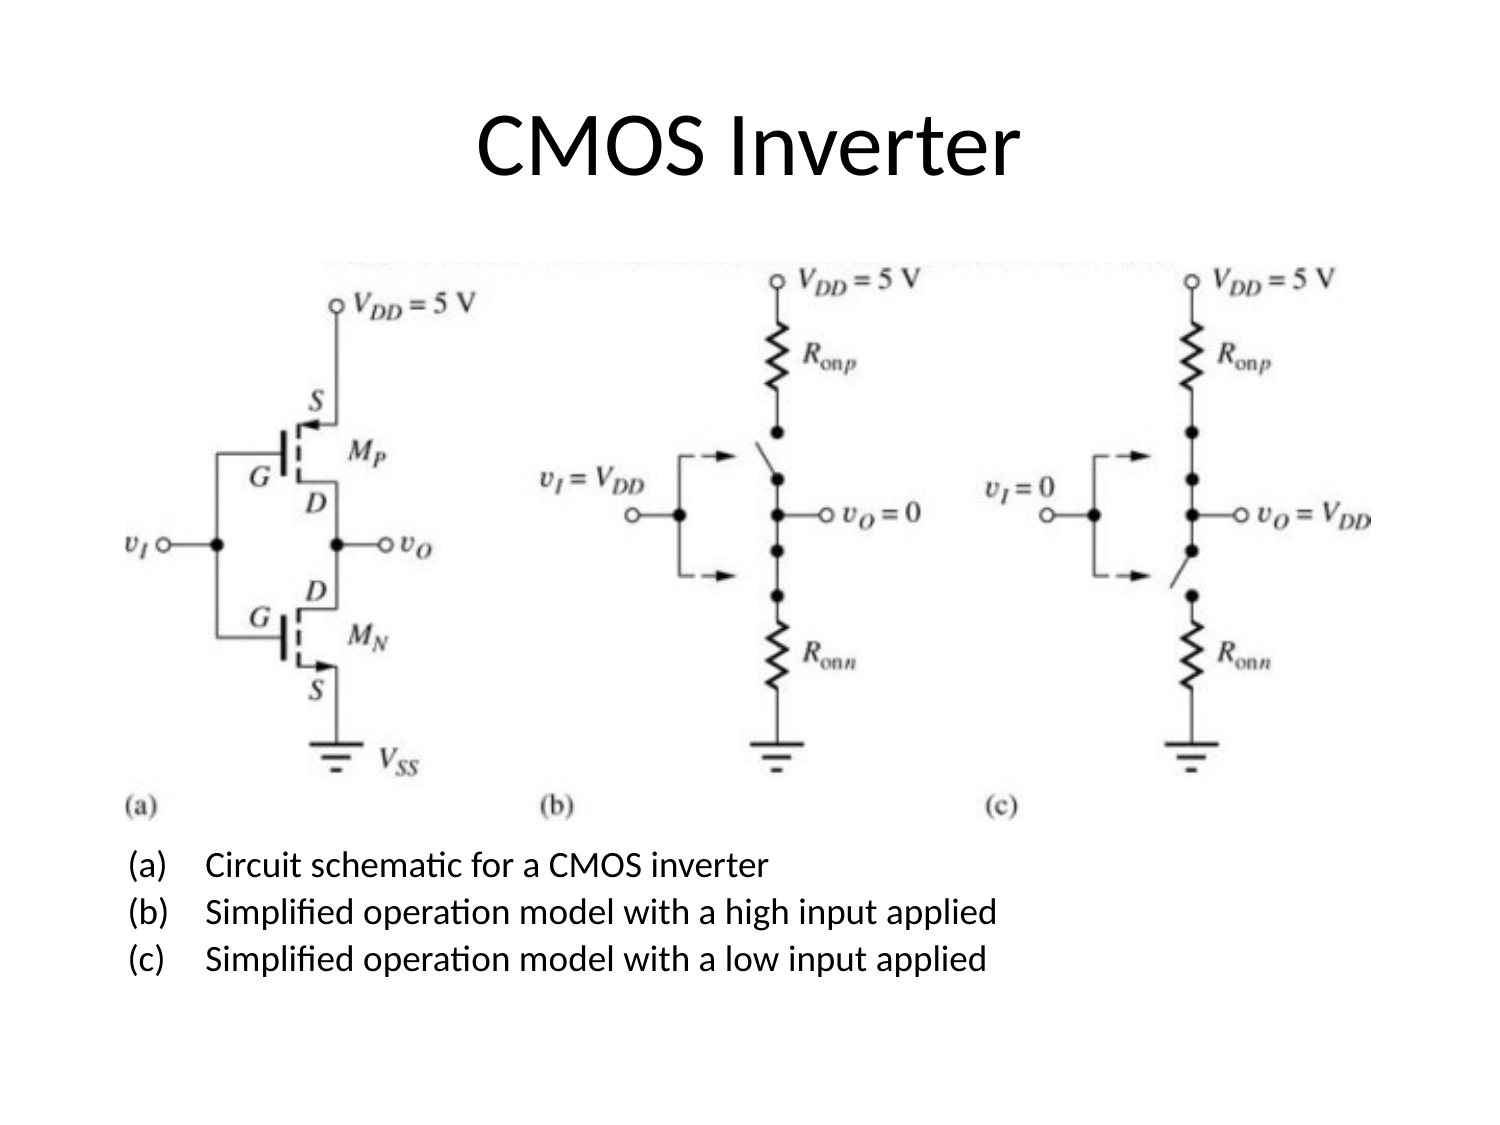

# CMOS Inverter
Circuit schematic for a CMOS inverter
Simplified operation model with a high input applied
Simplified operation model with a low input applied